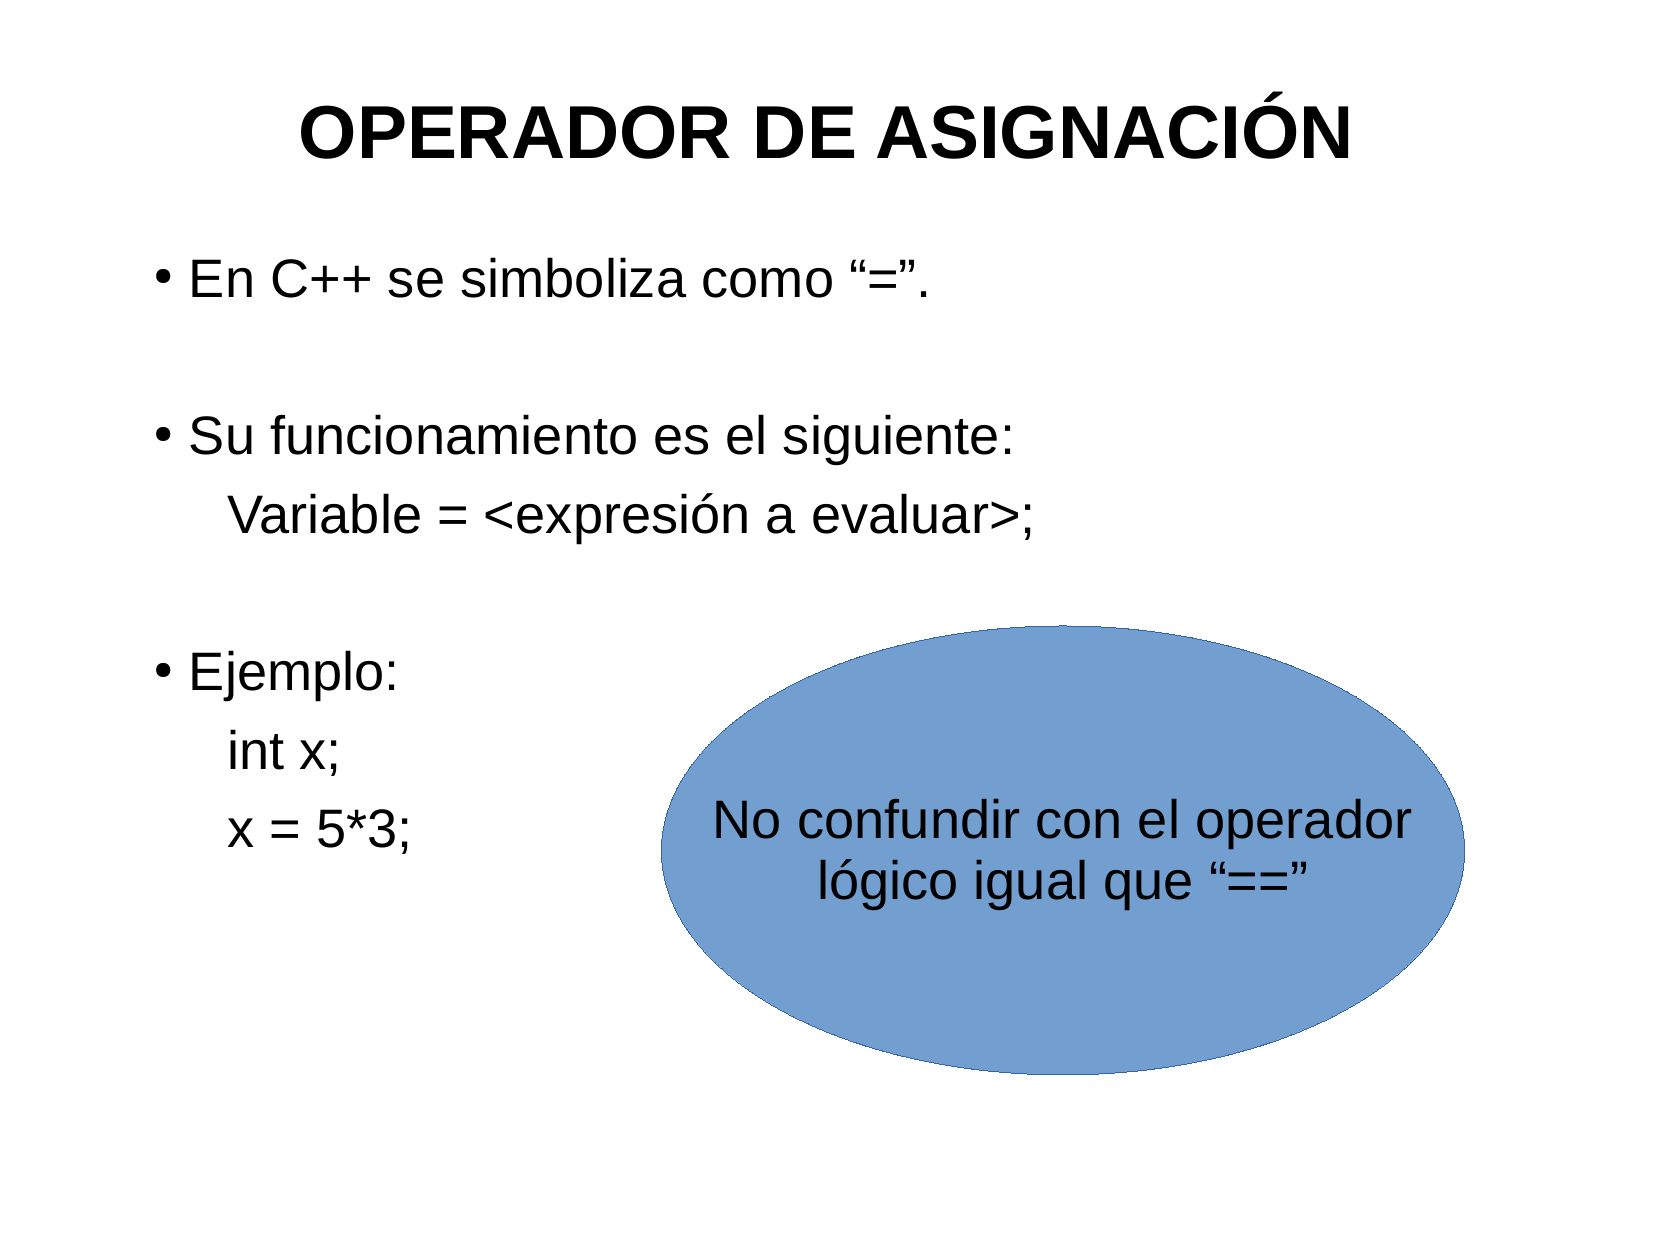

# OPERADOR DE ASIGNACIÓN
En C++ se simboliza como “=”.
Su funcionamiento es el siguiente:
	Variable = <expresión a evaluar>;
Ejemplo:
	int x;
	x = 5*3;
No confundir con el operador
lógico igual que “==”